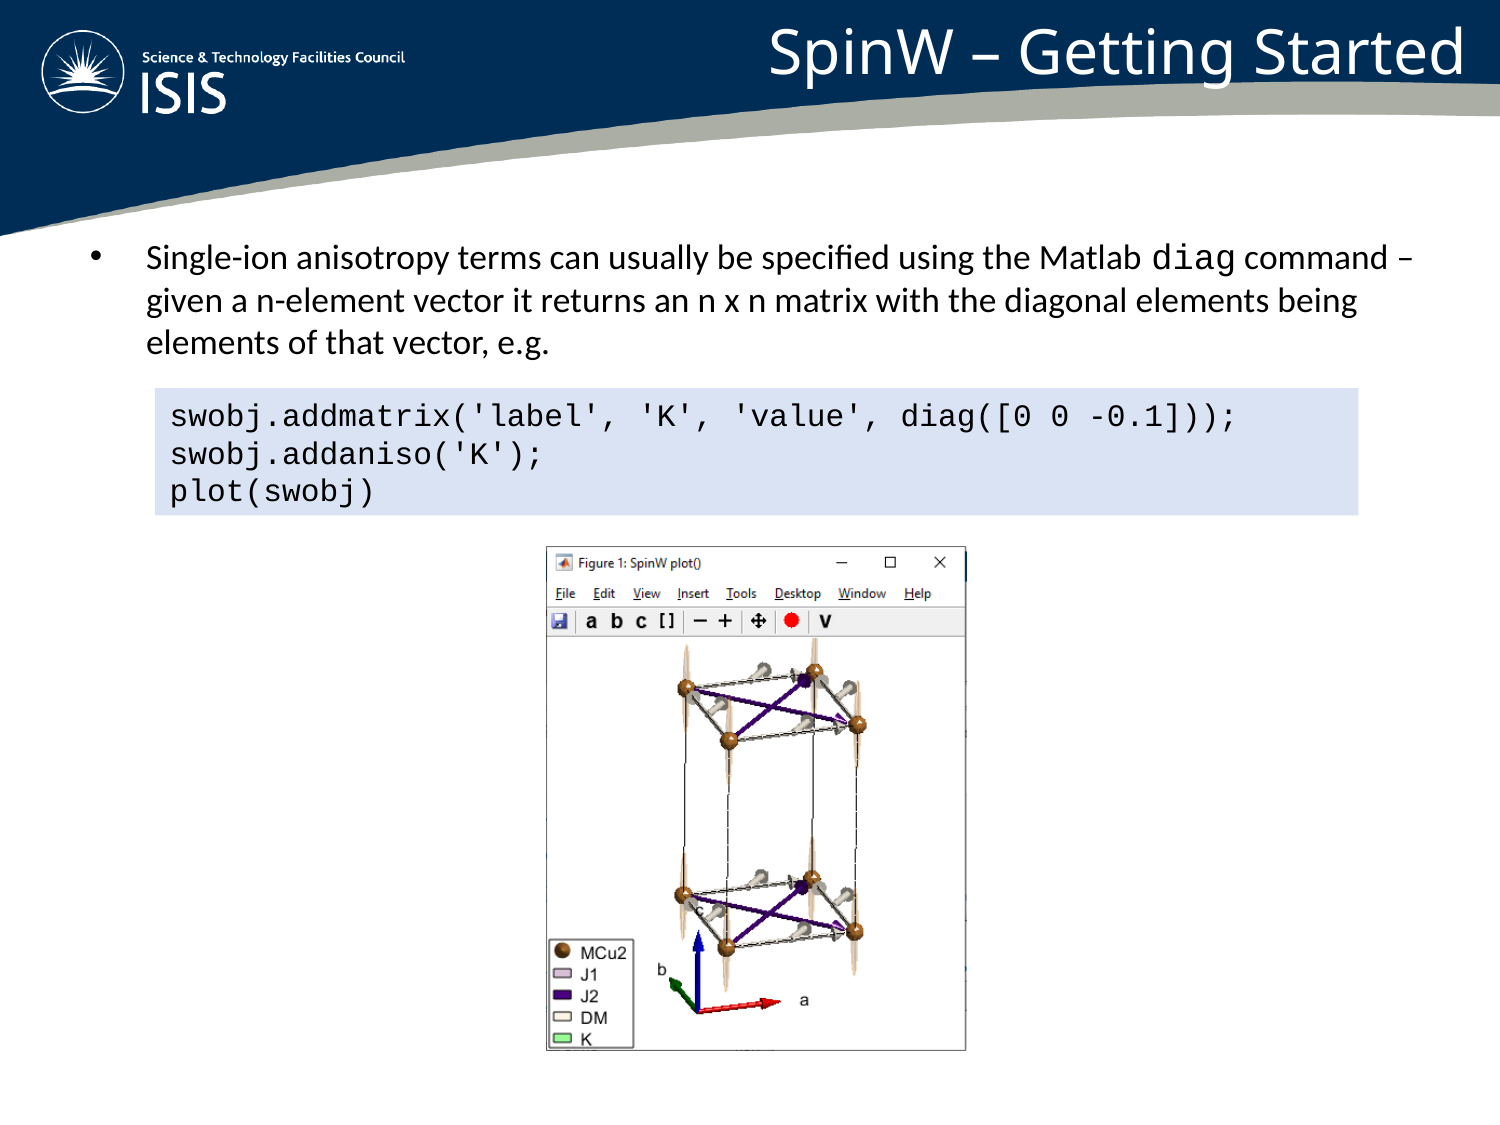

SpinW – Getting Started
# Single-ion anisotropy terms can usually be specified using the Matlab diag command – given a n-element vector it returns an n x n matrix with the diagonal elements being elements of that vector, e.g.
swobj.addmatrix('label', 'K', 'value', diag([0 0 -0.1]));
swobj.addaniso('K');
plot(swobj)